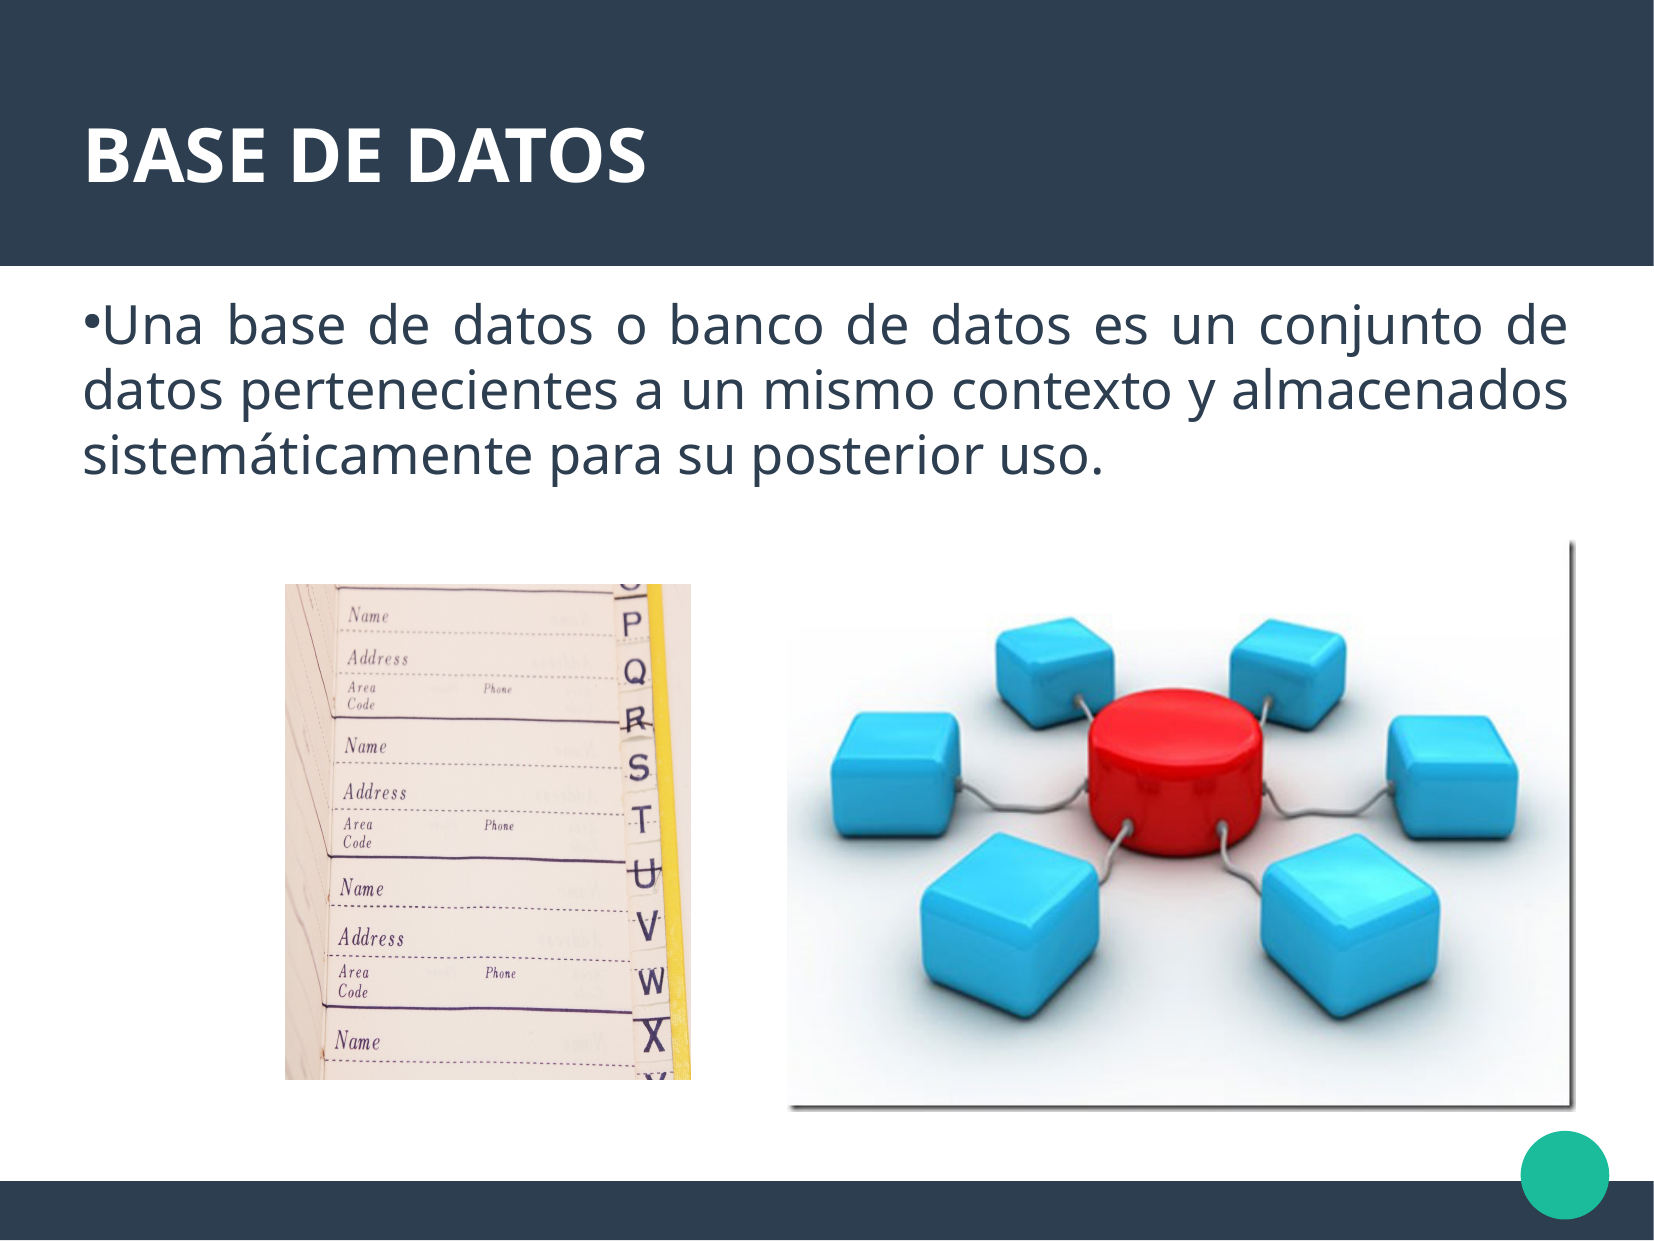

# BASE DE DATOS
Una base de datos o banco de datos es un conjunto de datos pertenecientes a un mismo contexto y almacenados sistemáticamente para su posterior uso.